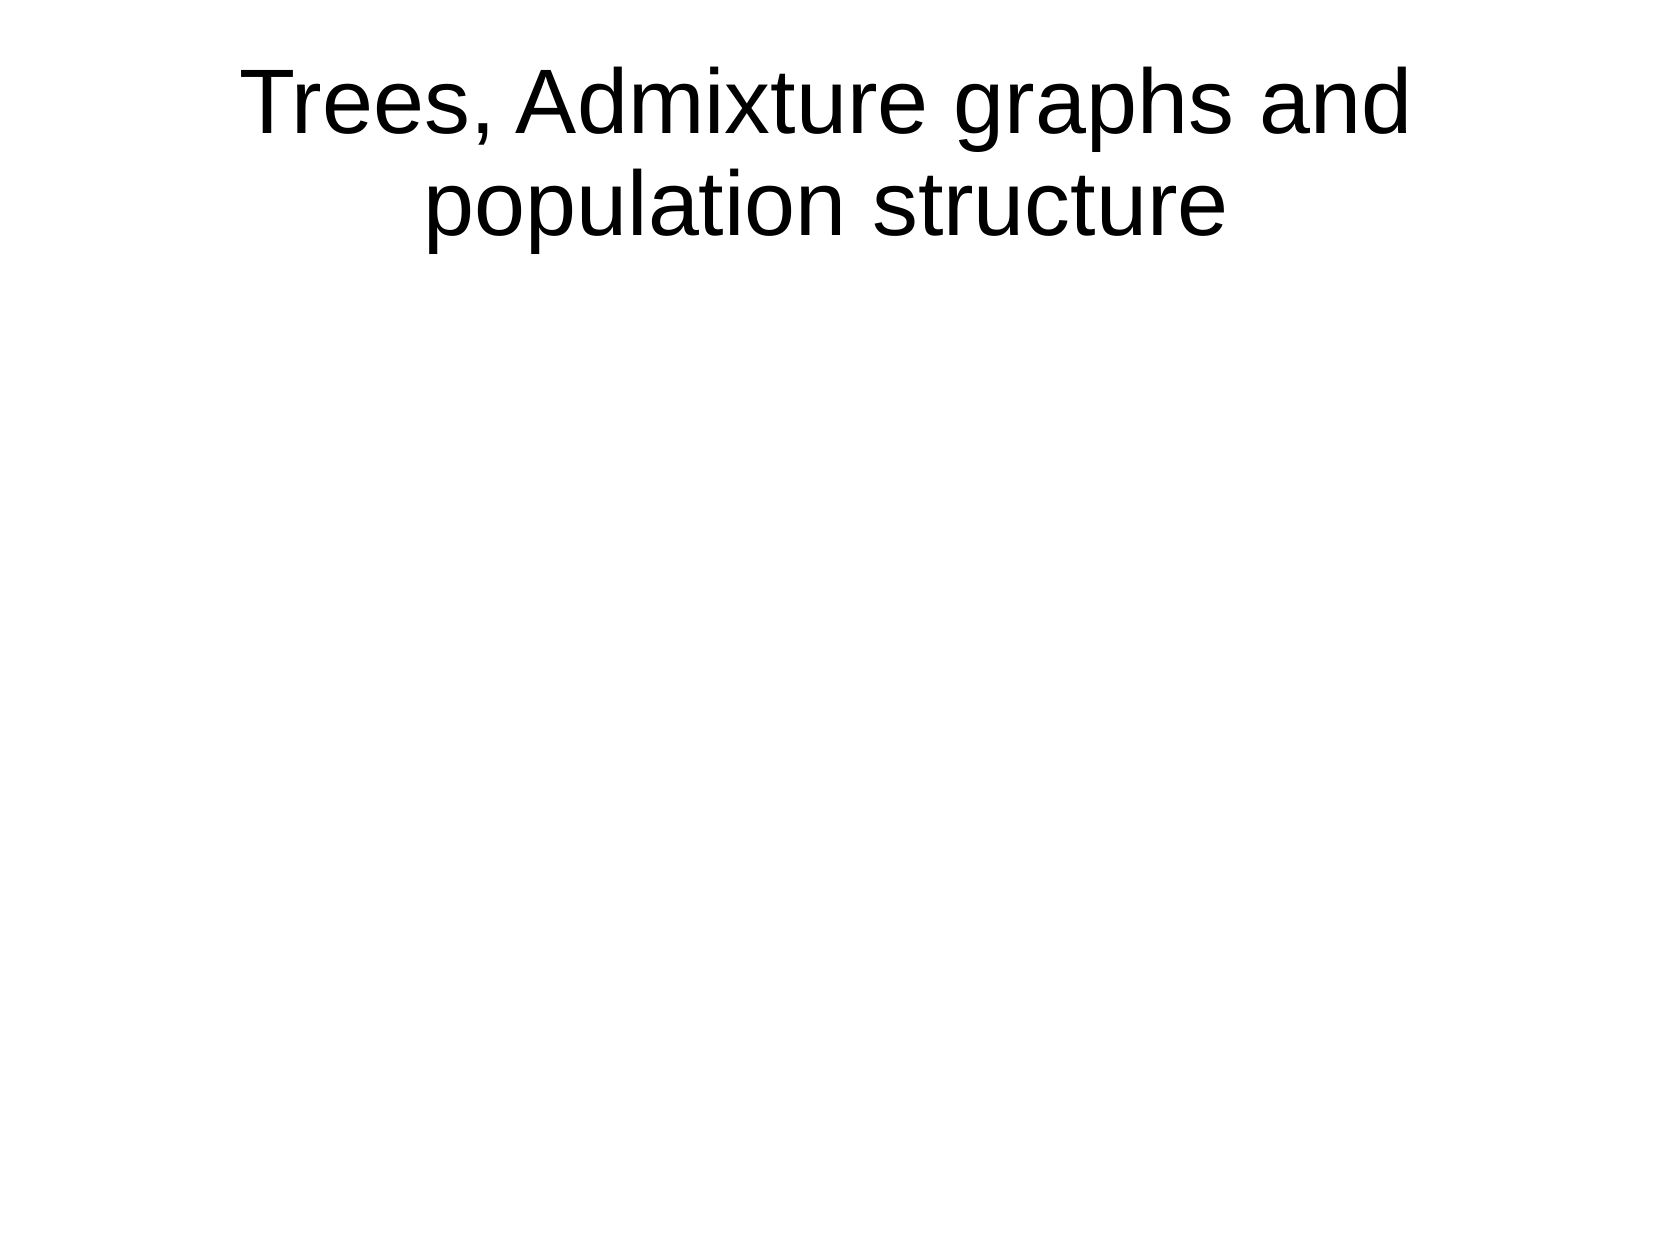

# Trees, Admixture graphs and population structure